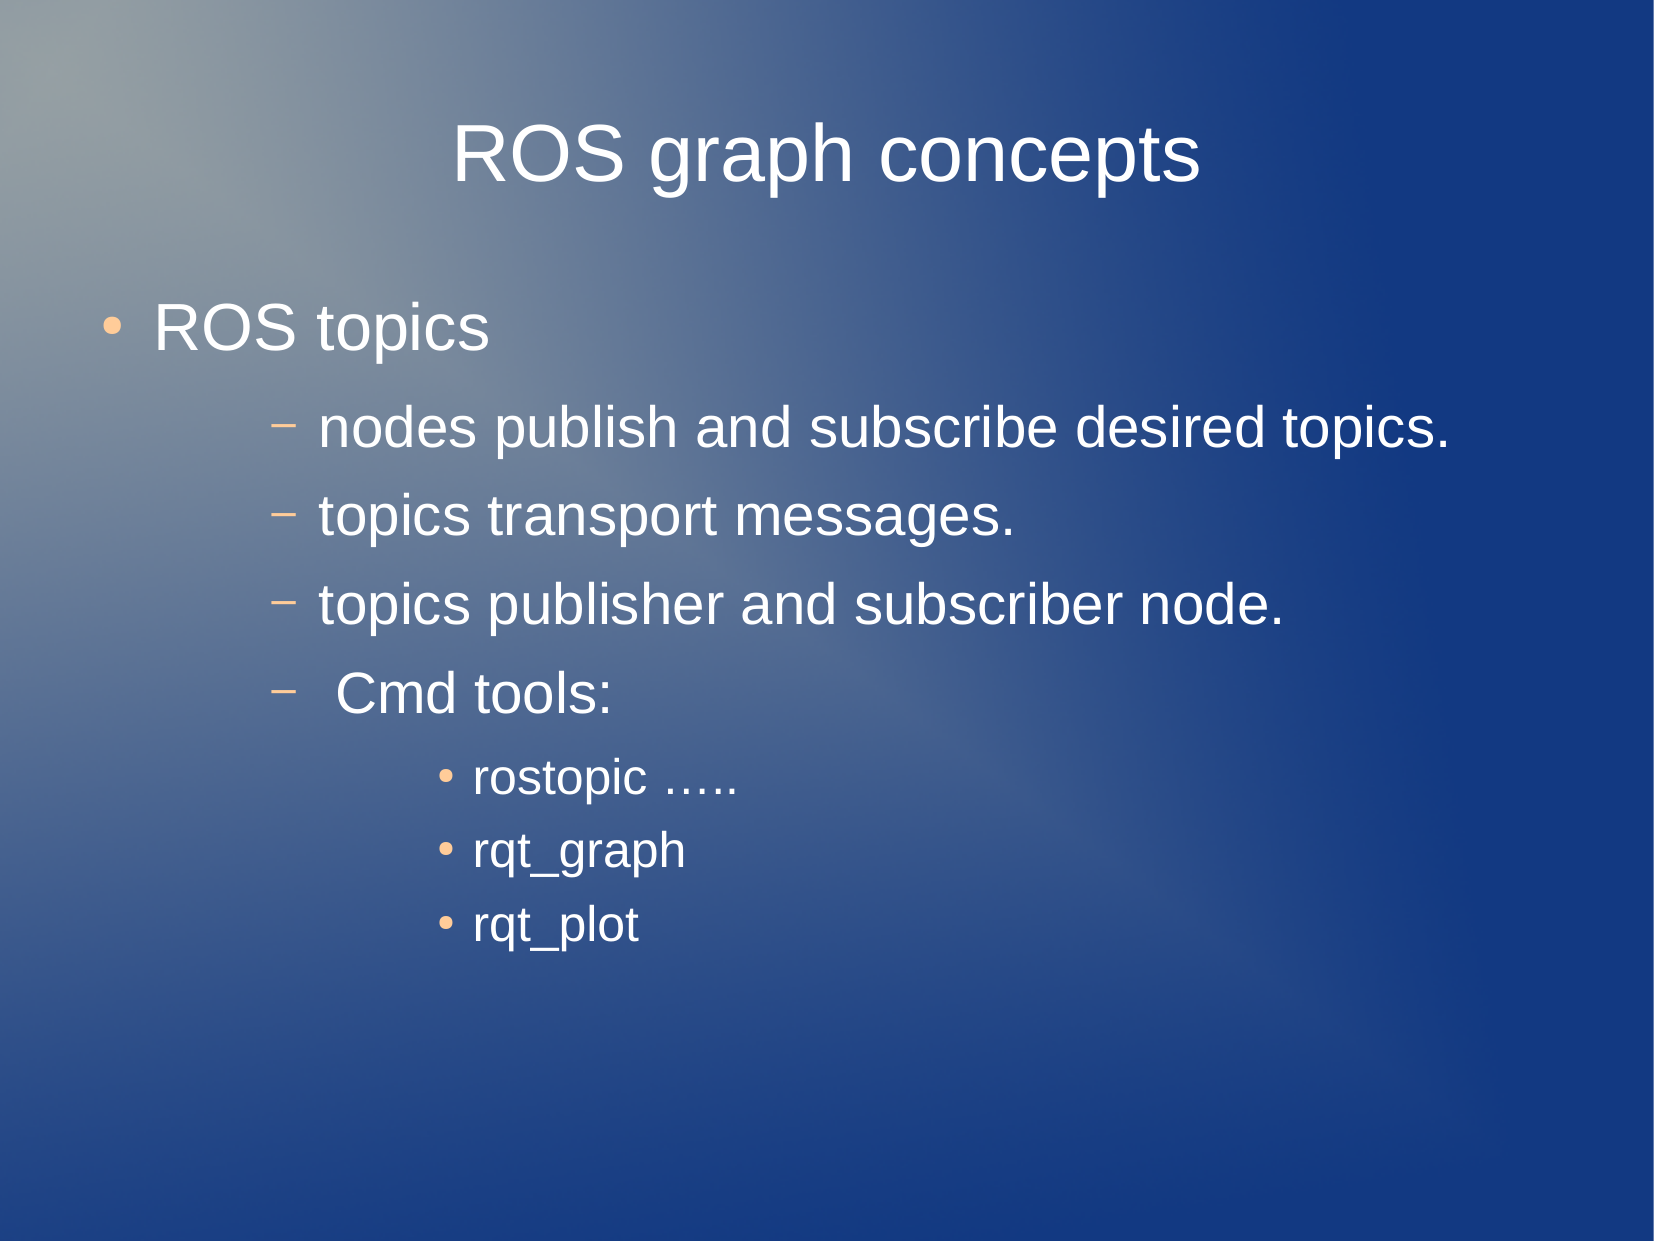

# ROS graph concepts
ROS topics
nodes publish and subscribe desired topics.
topics transport messages.
topics publisher and subscriber node.
 Cmd tools:
rostopic …..
rqt_graph
rqt_plot